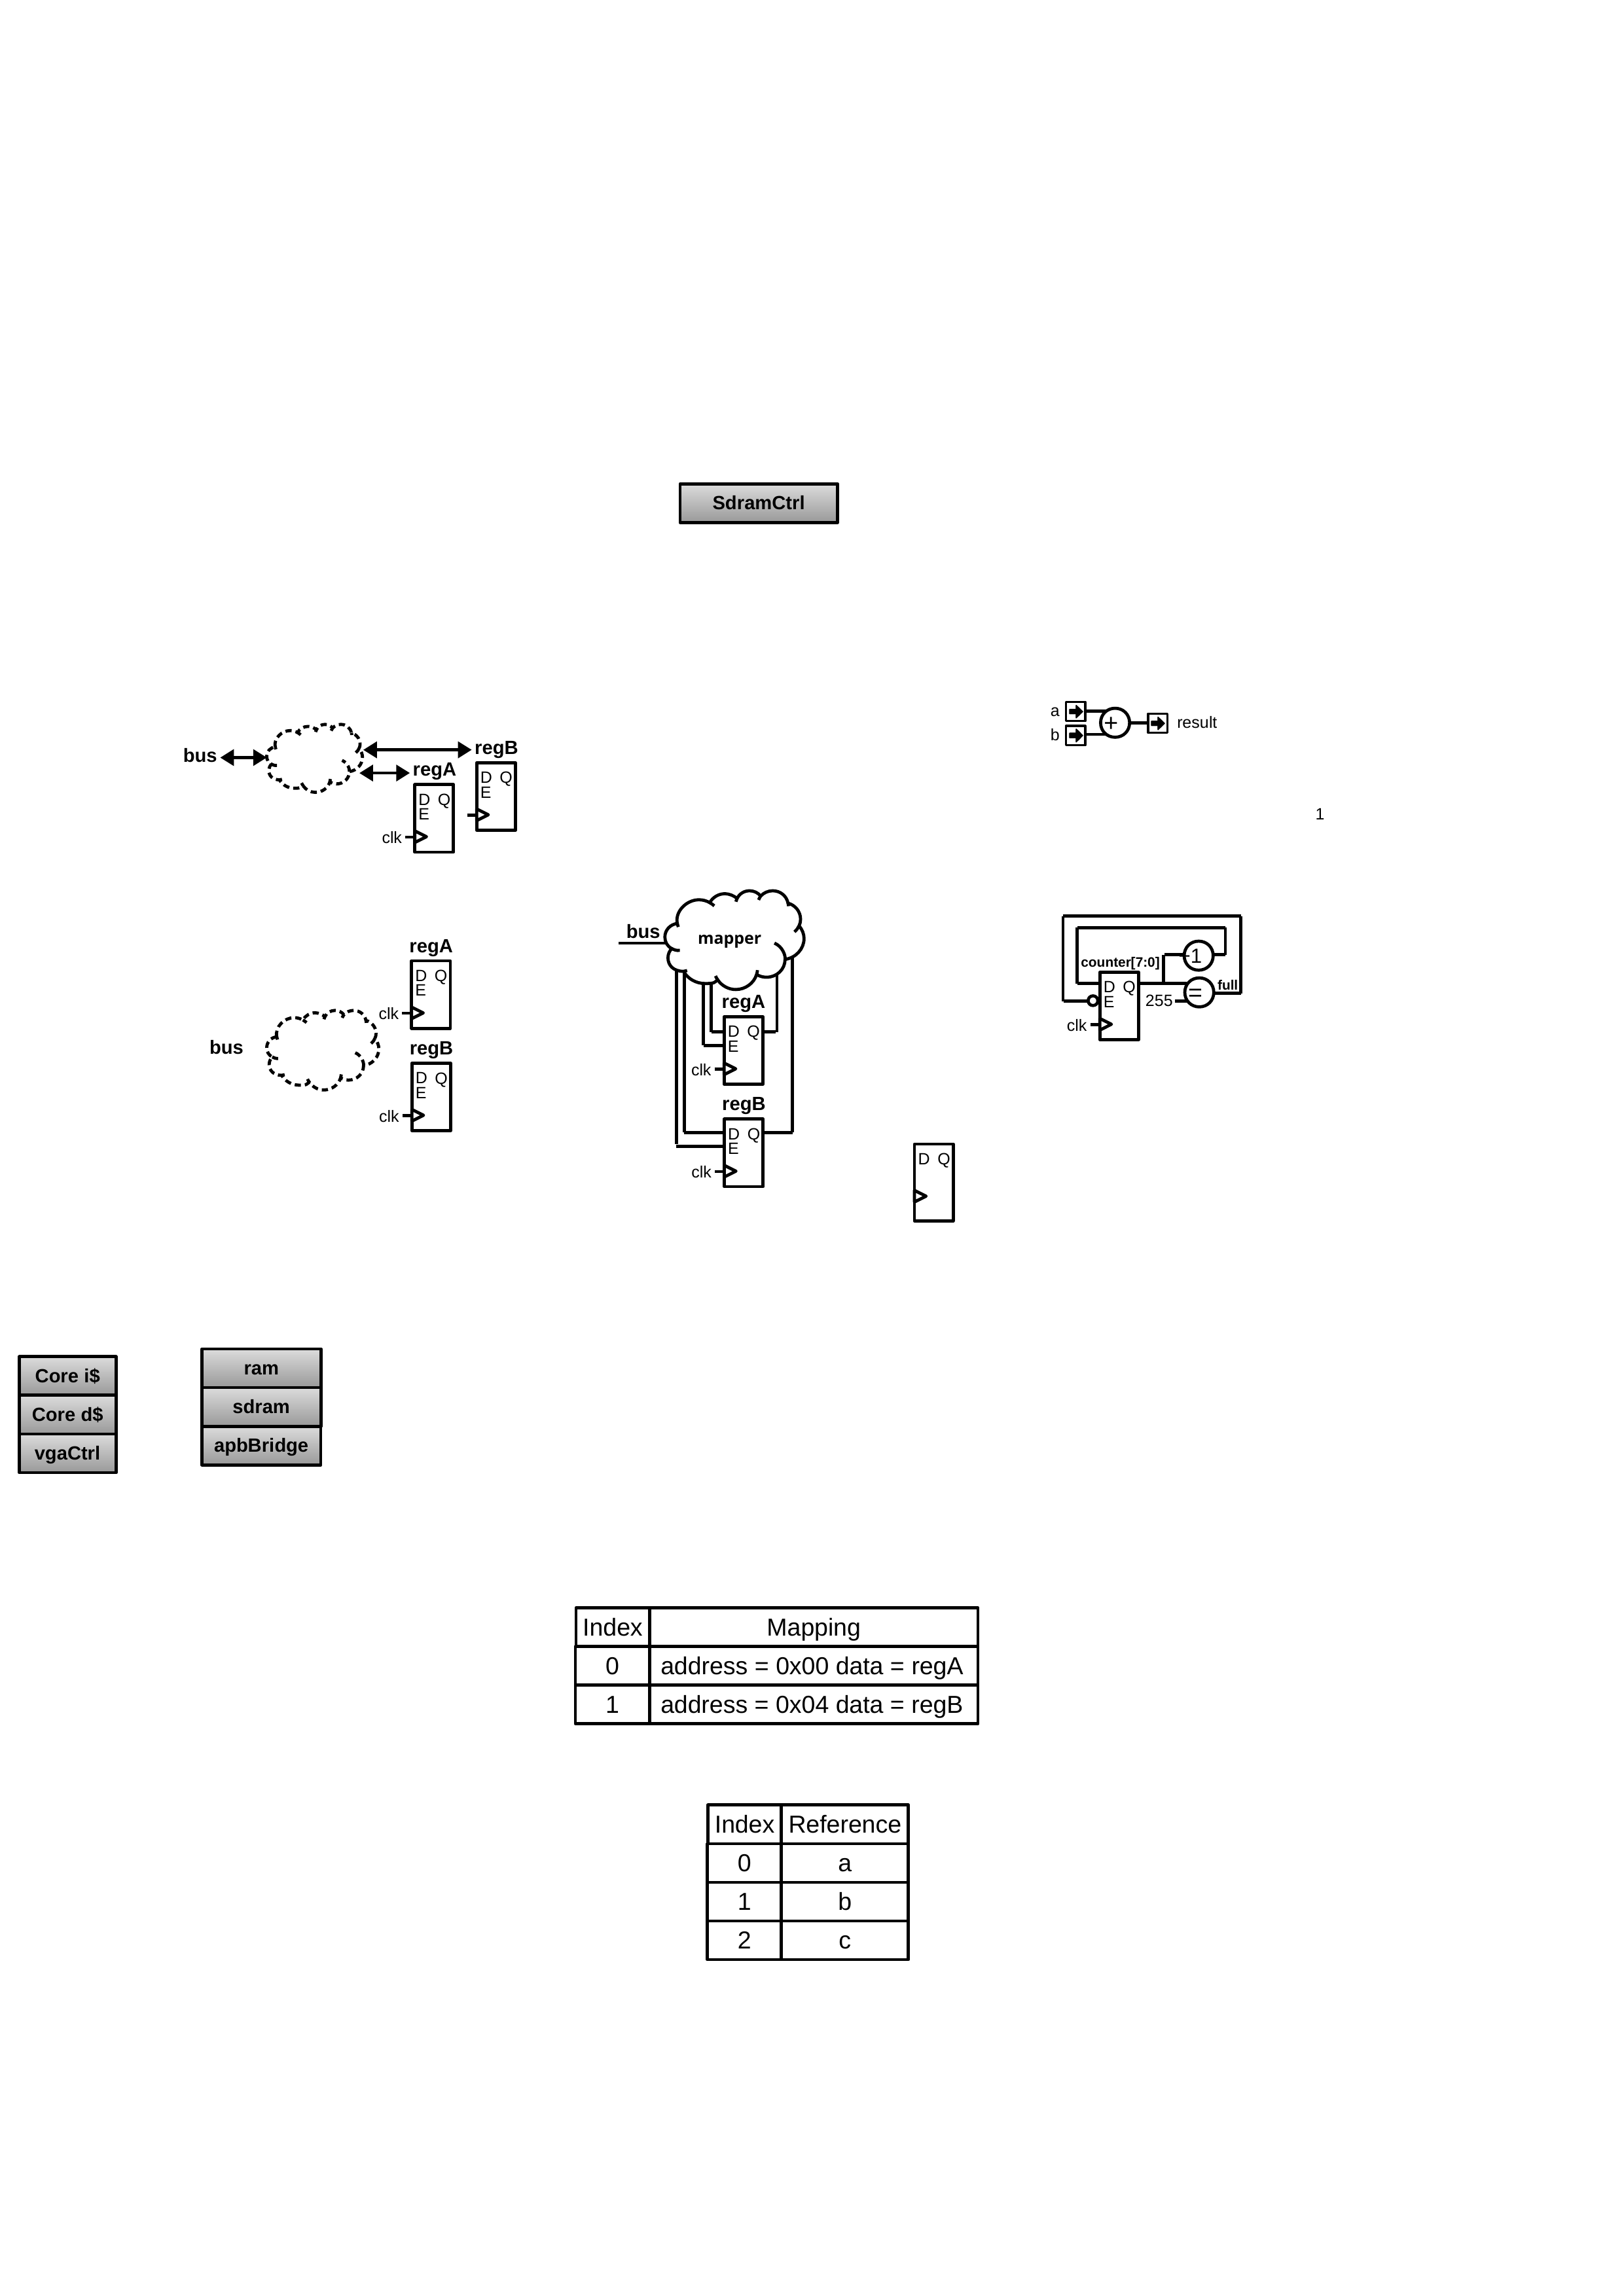

SdramCtrl
a
+
result
b
regB
bus
regA
D
Q
E
D
Q
1
E
clk
mapper
bus
regA
+1
counter[7:0]
D
Q
full
D
Q
E
=
regA
255
E
clk
clk
D
Q
bus
regB
E
clk
D
Q
E
regB
clk
D
Q
E
D
Q
clk
ram
Core i$
sdram
Core d$
apbBridge
vgaCtrl
Index
Mapping
0
address = 0x00 data = regA
1
address = 0x04 data = regB
Index
Reference
0
a
1
b
2
c